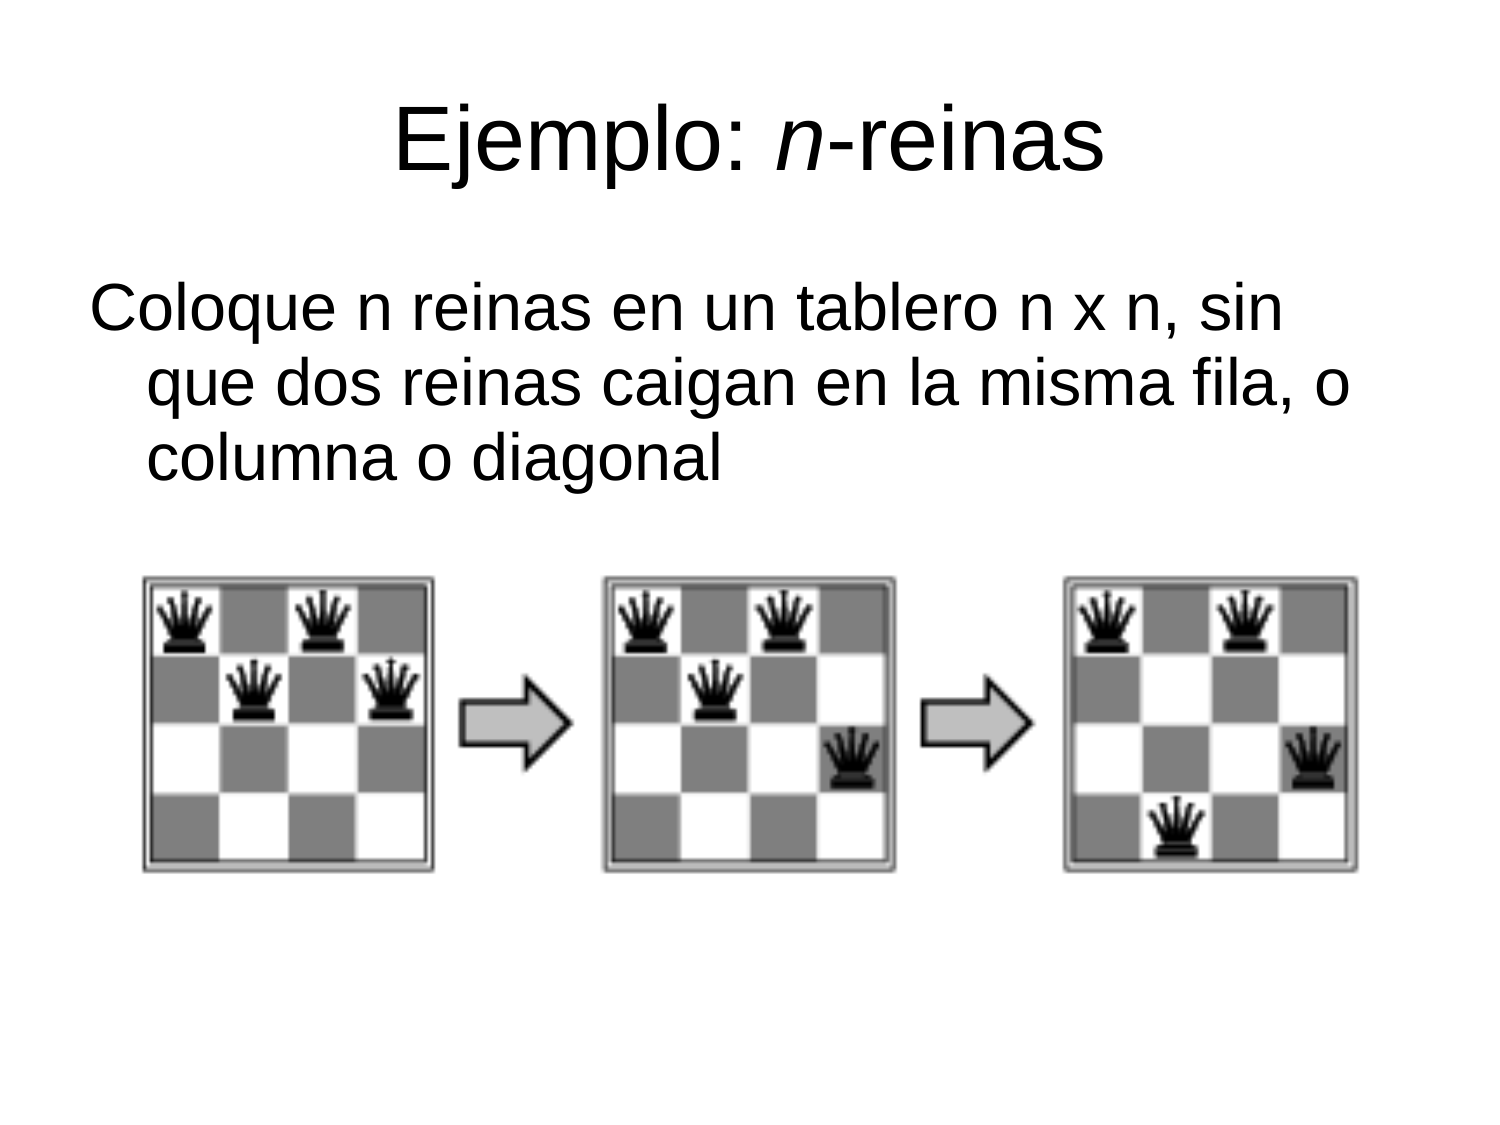

# Ejemplo: n-reinas
Coloque n reinas en un tablero n x n, sin que dos reinas caigan en la misma fila, o columna o diagonal